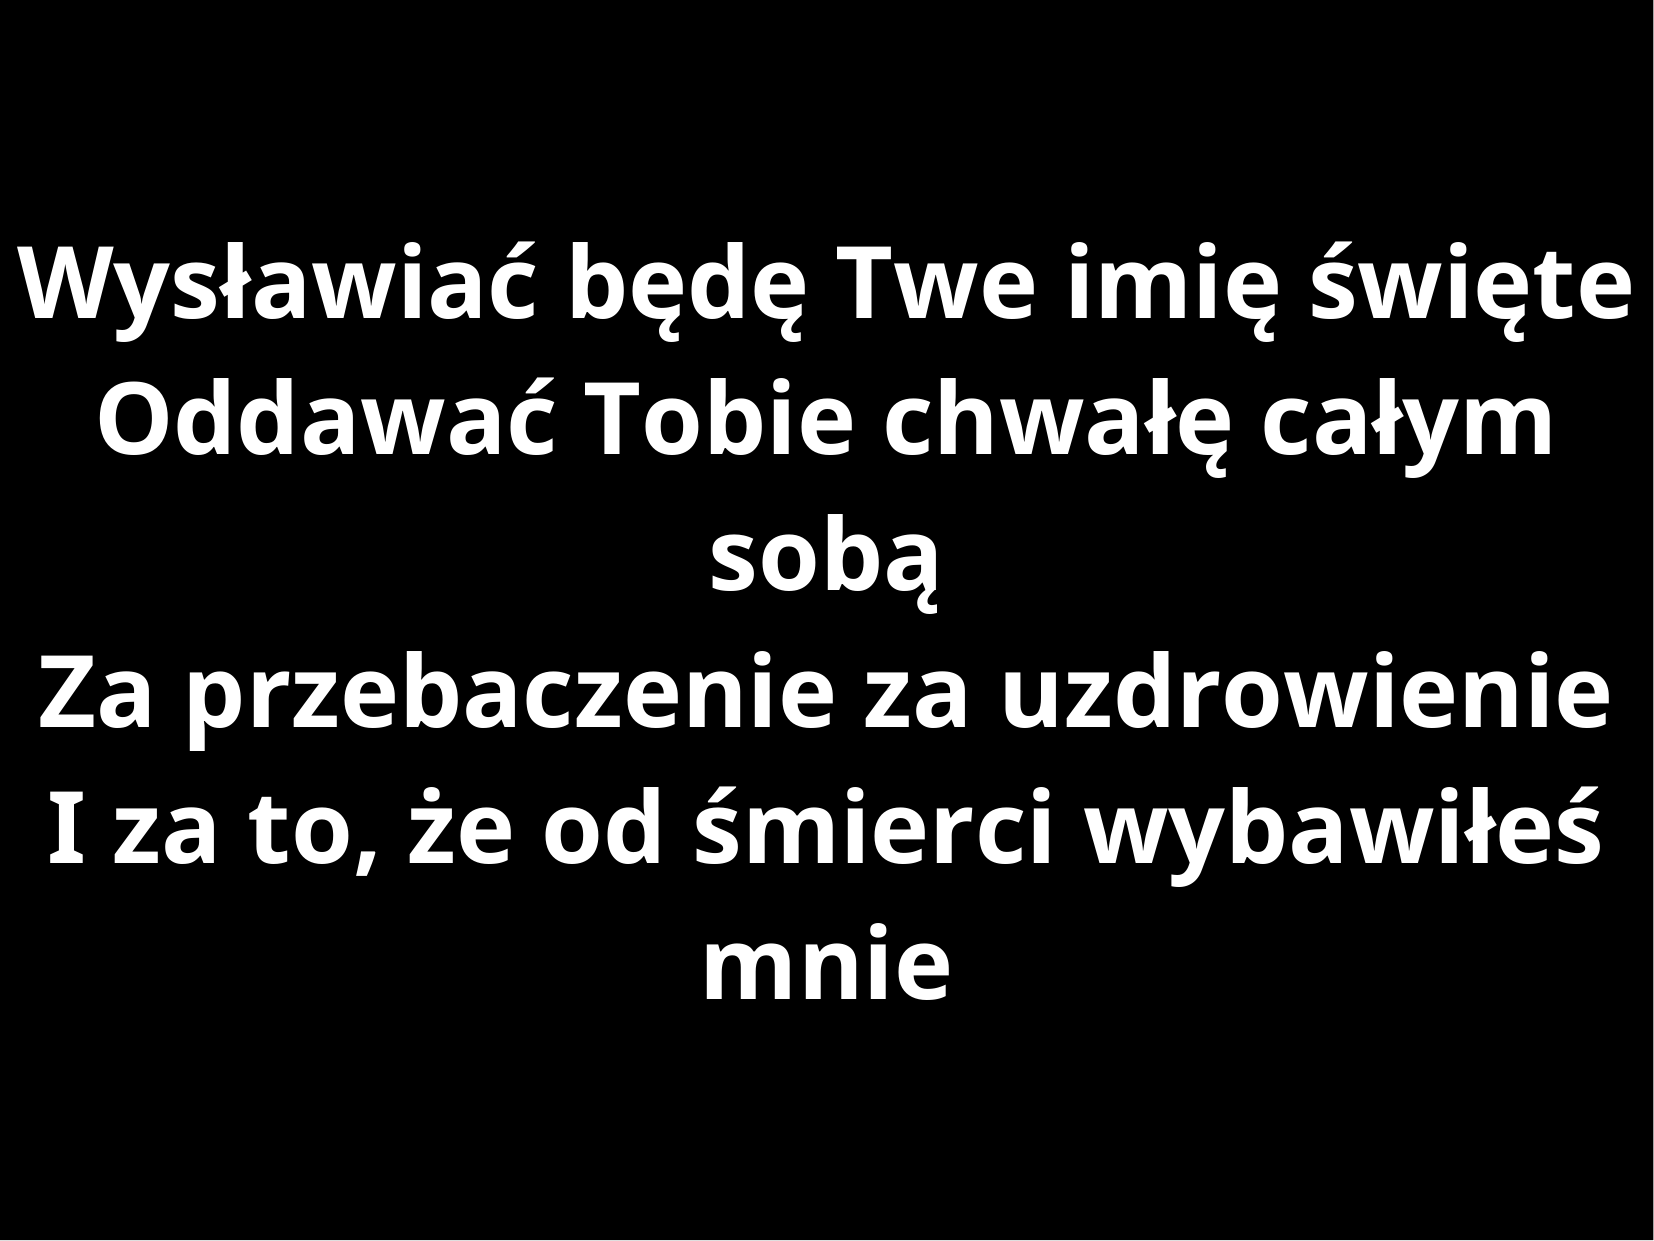

# Wysławiać będę Twe imię święte Oddawać Tobie chwałę całym sobą Za przebaczenie za uzdrowienie I za to, że od śmierci wybawiłeś mnie